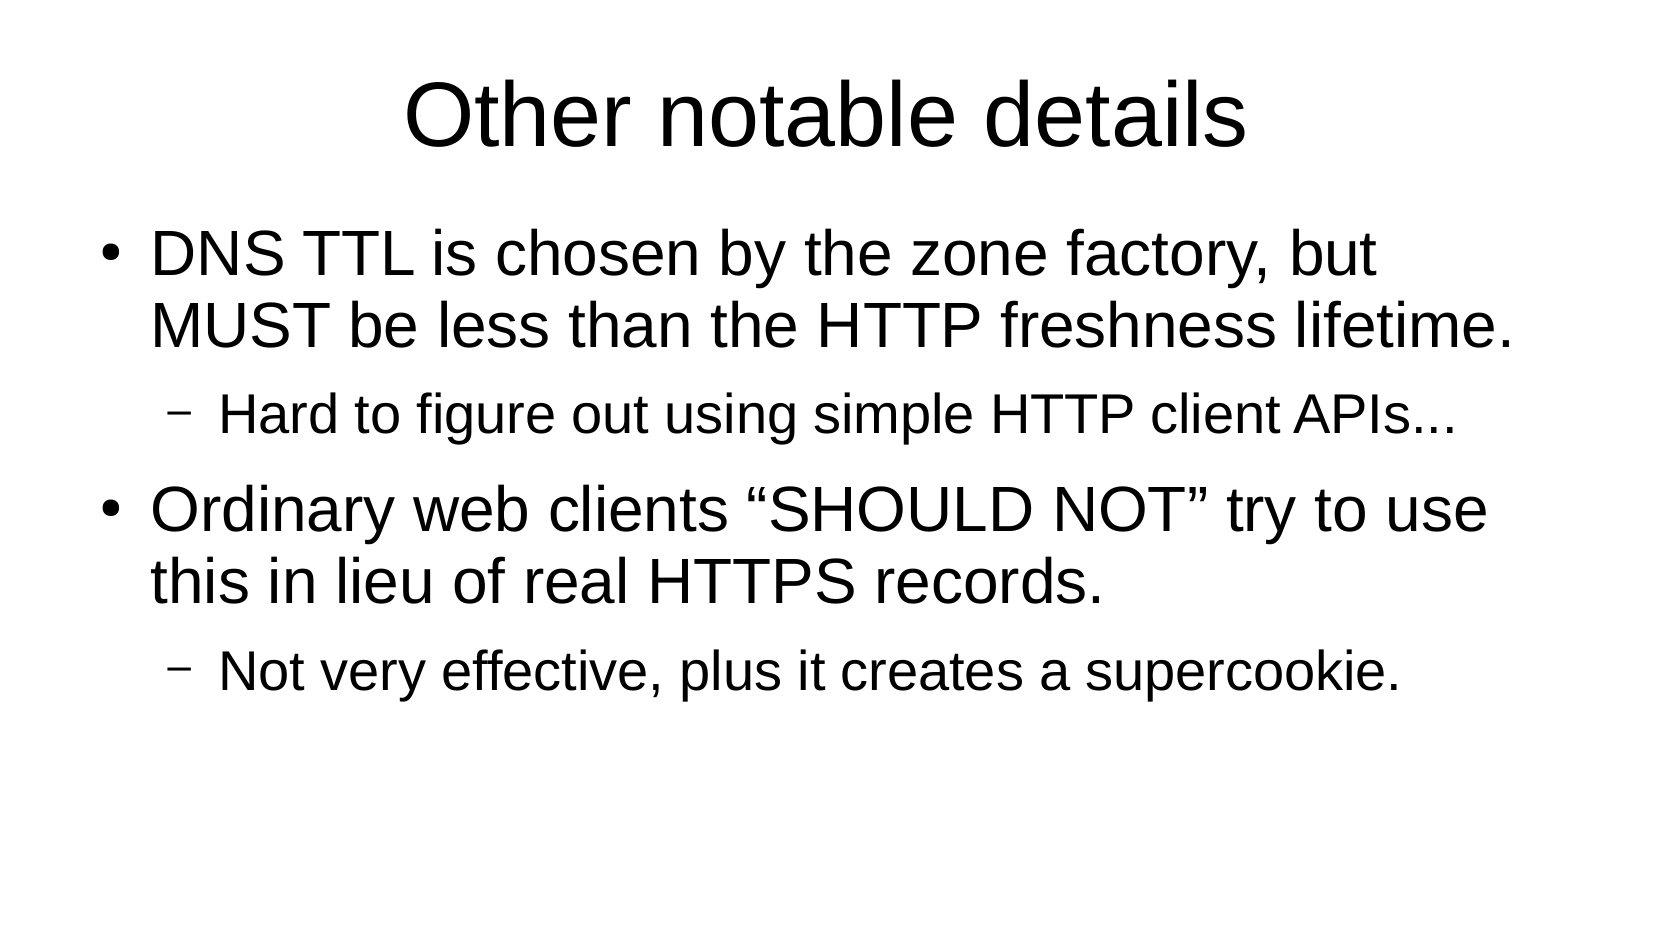

# Other notable details
DNS TTL is chosen by the zone factory, but MUST be less than the HTTP freshness lifetime.
Hard to figure out using simple HTTP client APIs...
Ordinary web clients “SHOULD NOT” try to use this in lieu of real HTTPS records.
Not very effective, plus it creates a supercookie.